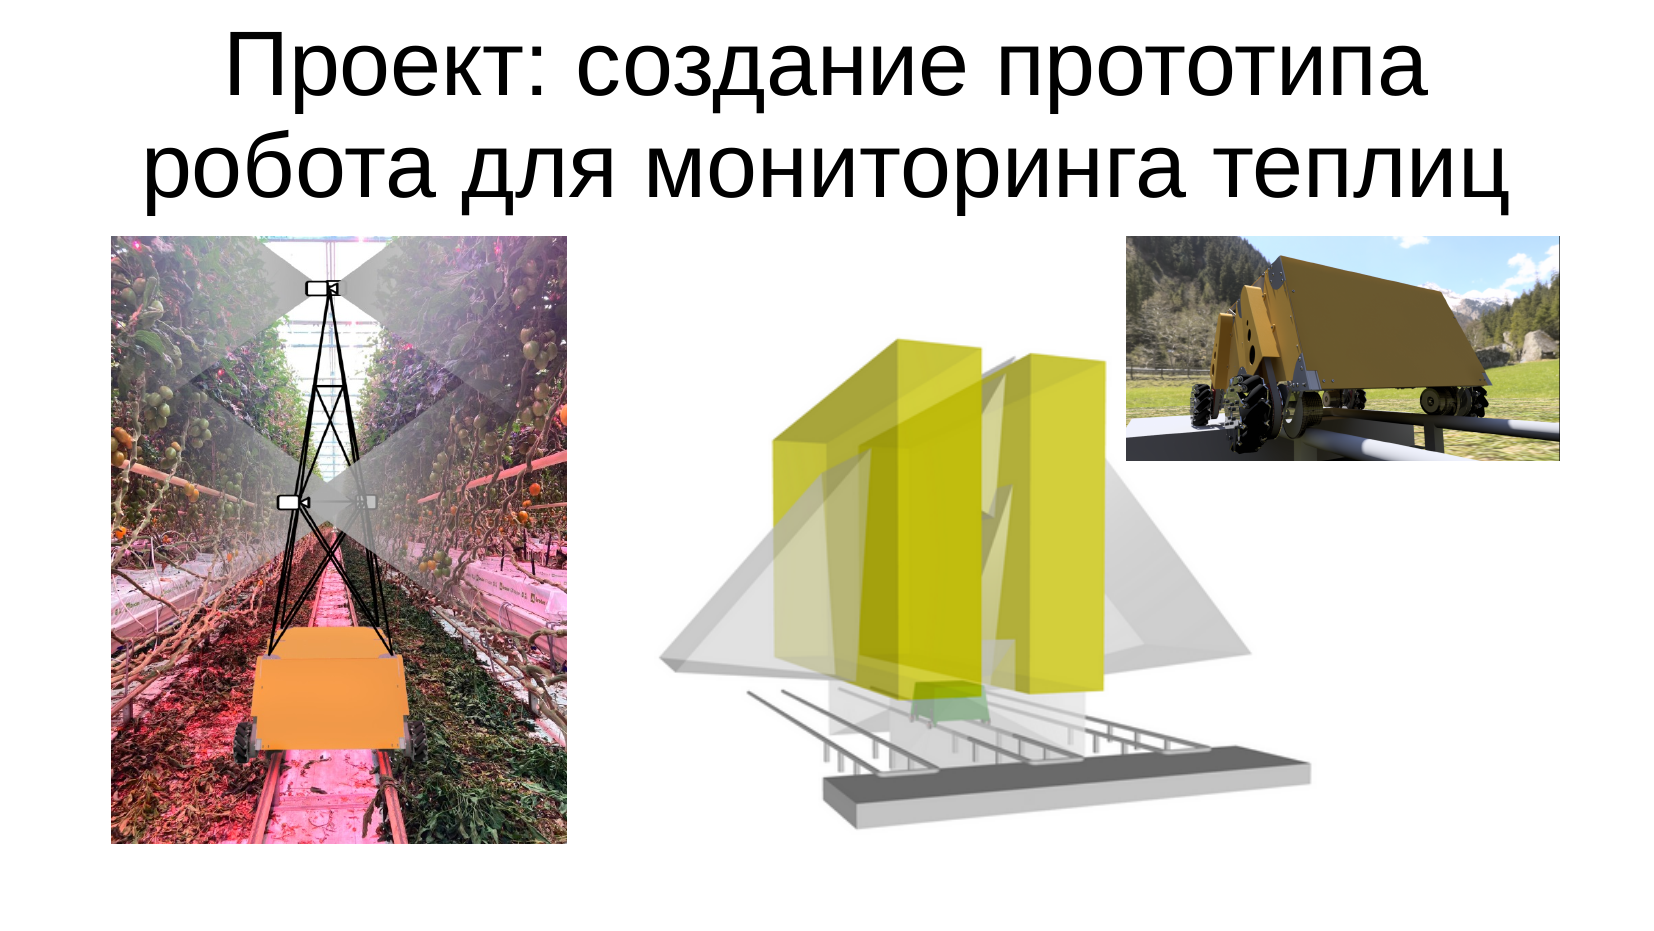

# Проект: создание прототипа робота для мониторинга теплиц